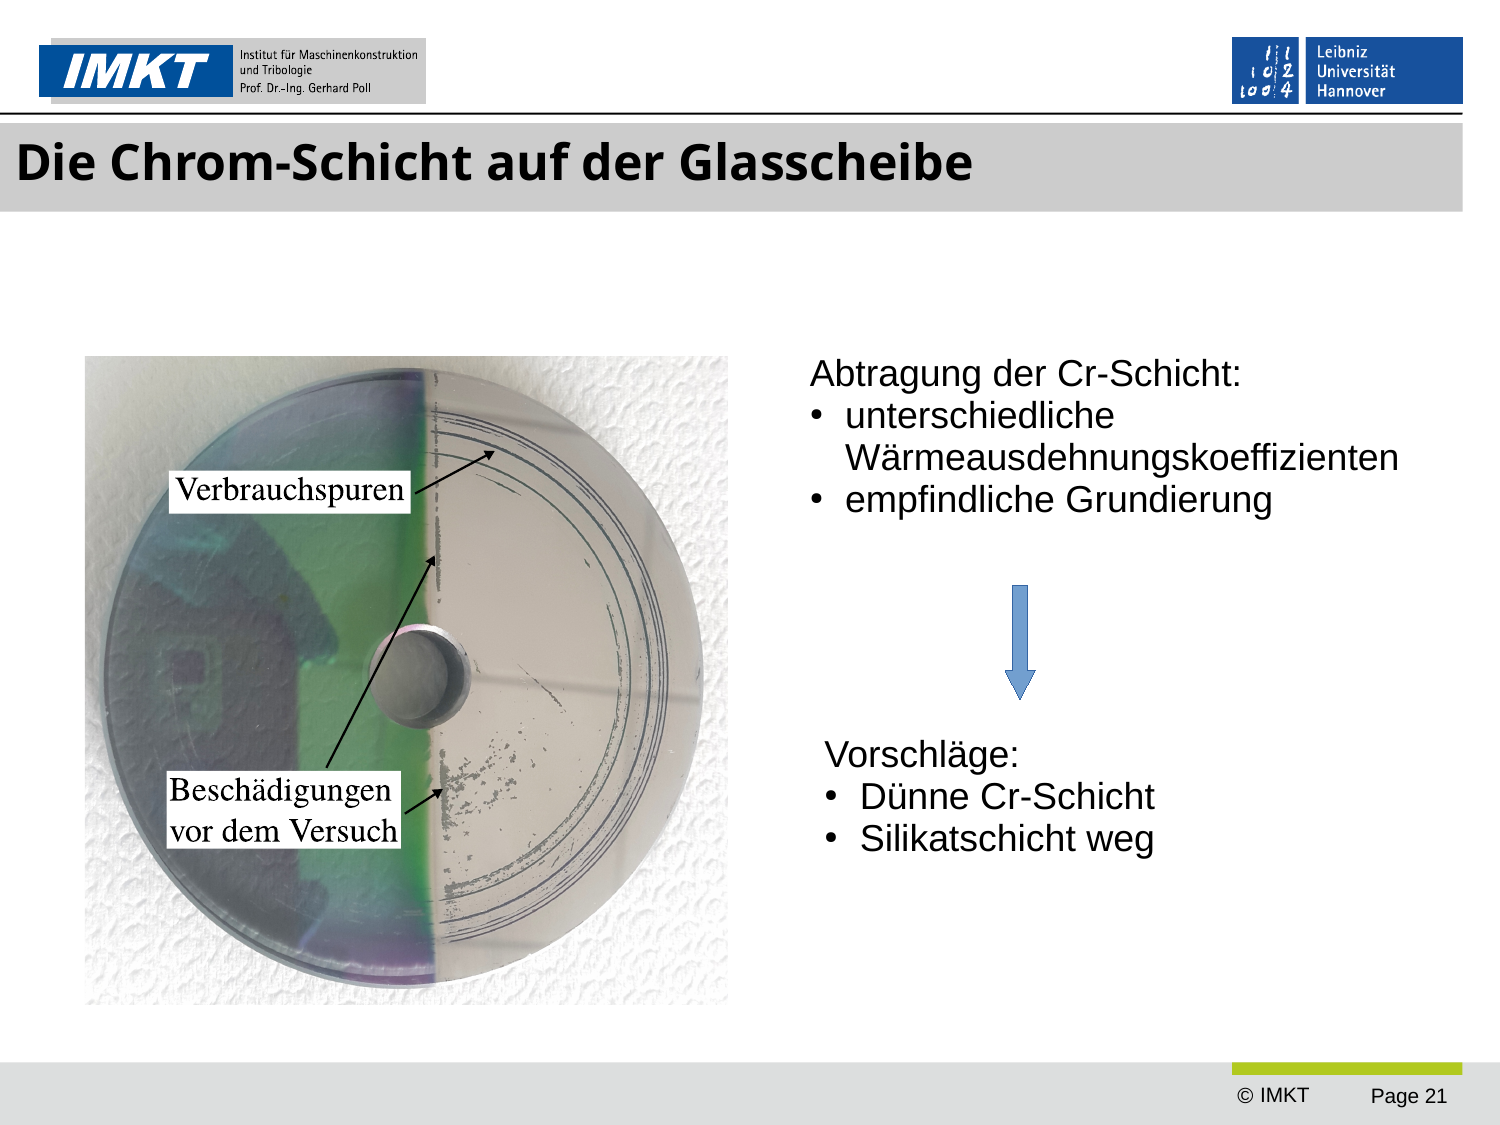

# Die Chrom-Schicht auf der Glasscheibe
Abtragung der Cr-Schicht:
unterschiedliche Wärmeausdehnungskoeffizienten
empfindliche Grundierung
Vorschläge:
Dünne Cr-Schicht
Silikatschicht weg
TODO:
1. Abtragung der Cr-Schicht:
	1.1 unterschiedliche Wärmeausdehnungskoeffizienten (Cr, Glas)
	1.2 anfällige Grundierung (Silikatschicht)
2. Vorschläge für das Problem